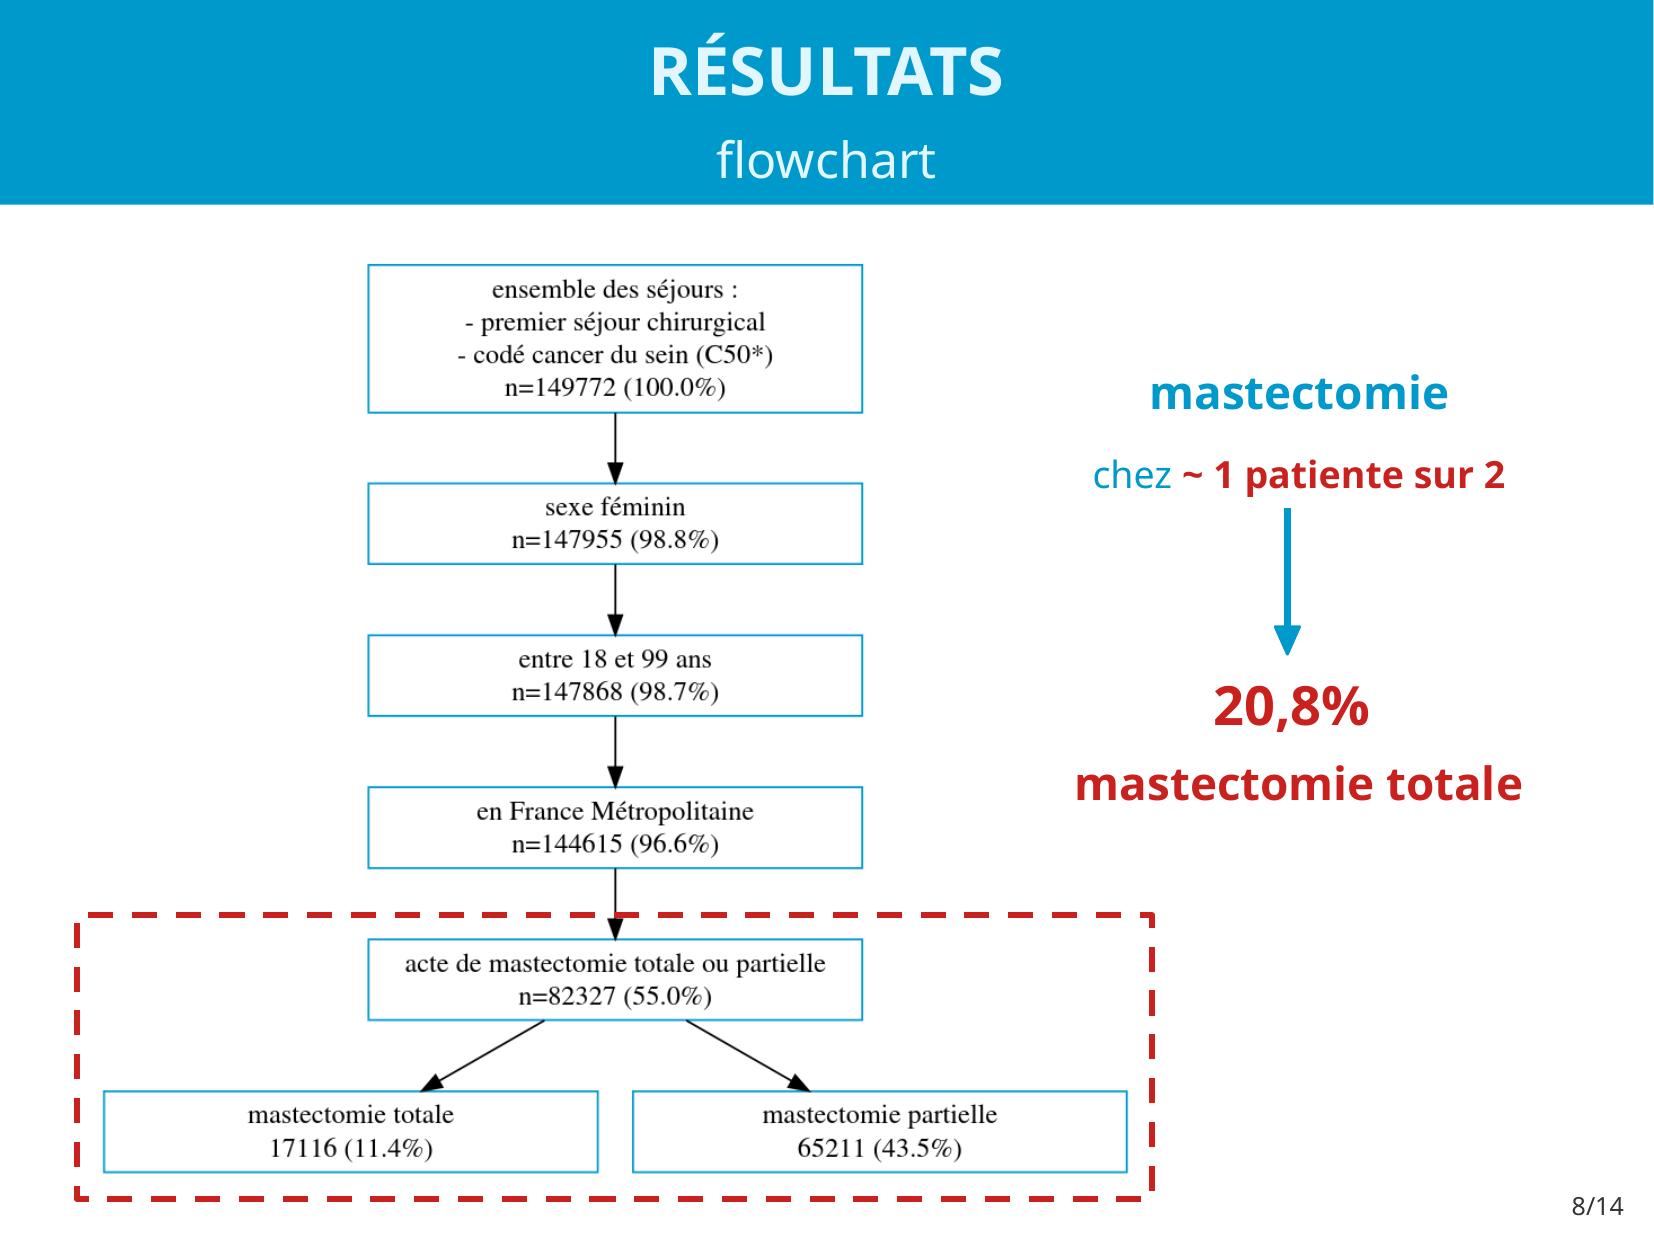

# RÉSULTATS flowchart
mastectomie
chez ~ 1 patiente sur 2
20,8%
mastectomie totale
8